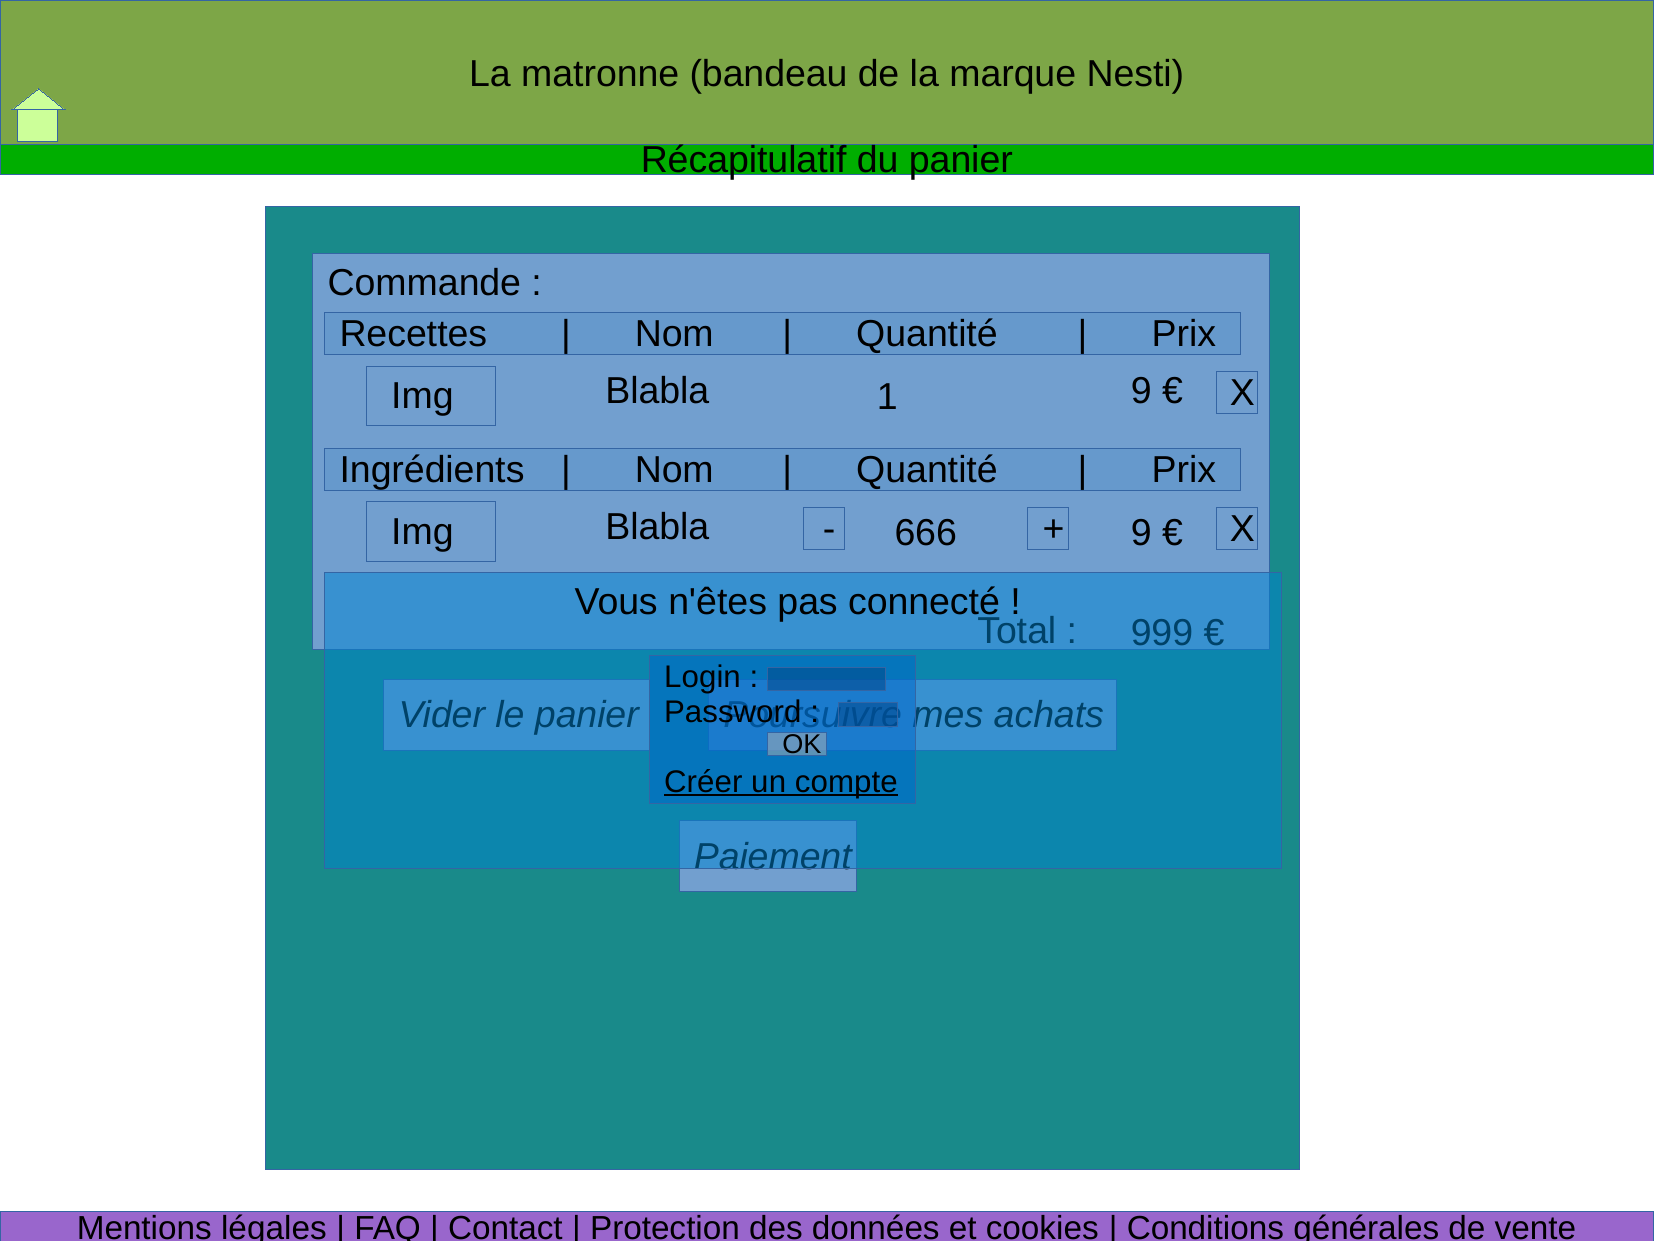

La matronne (bandeau de la marque Nesti)
Récapitulatif du panier
Commande :
Recettes 	| 	Nom 	| 	Quantité 	| 	Prix
Blabla
9 €
 Img
1
 X
Ingrédients 	| 	Nom 	| 	Quantité 	| 	Prix
Blabla
 Img
666
9 €
 -
 -
 +
 X
Vous n'êtes pas connecté !
Total :
999 €
Login :
Password :
Créer un compte
Vider le panier
Poursuivre mes achats
OK
Paiement
Mentions légales | FAQ | Contact | Protection des données et cookies | Conditions générales de vente